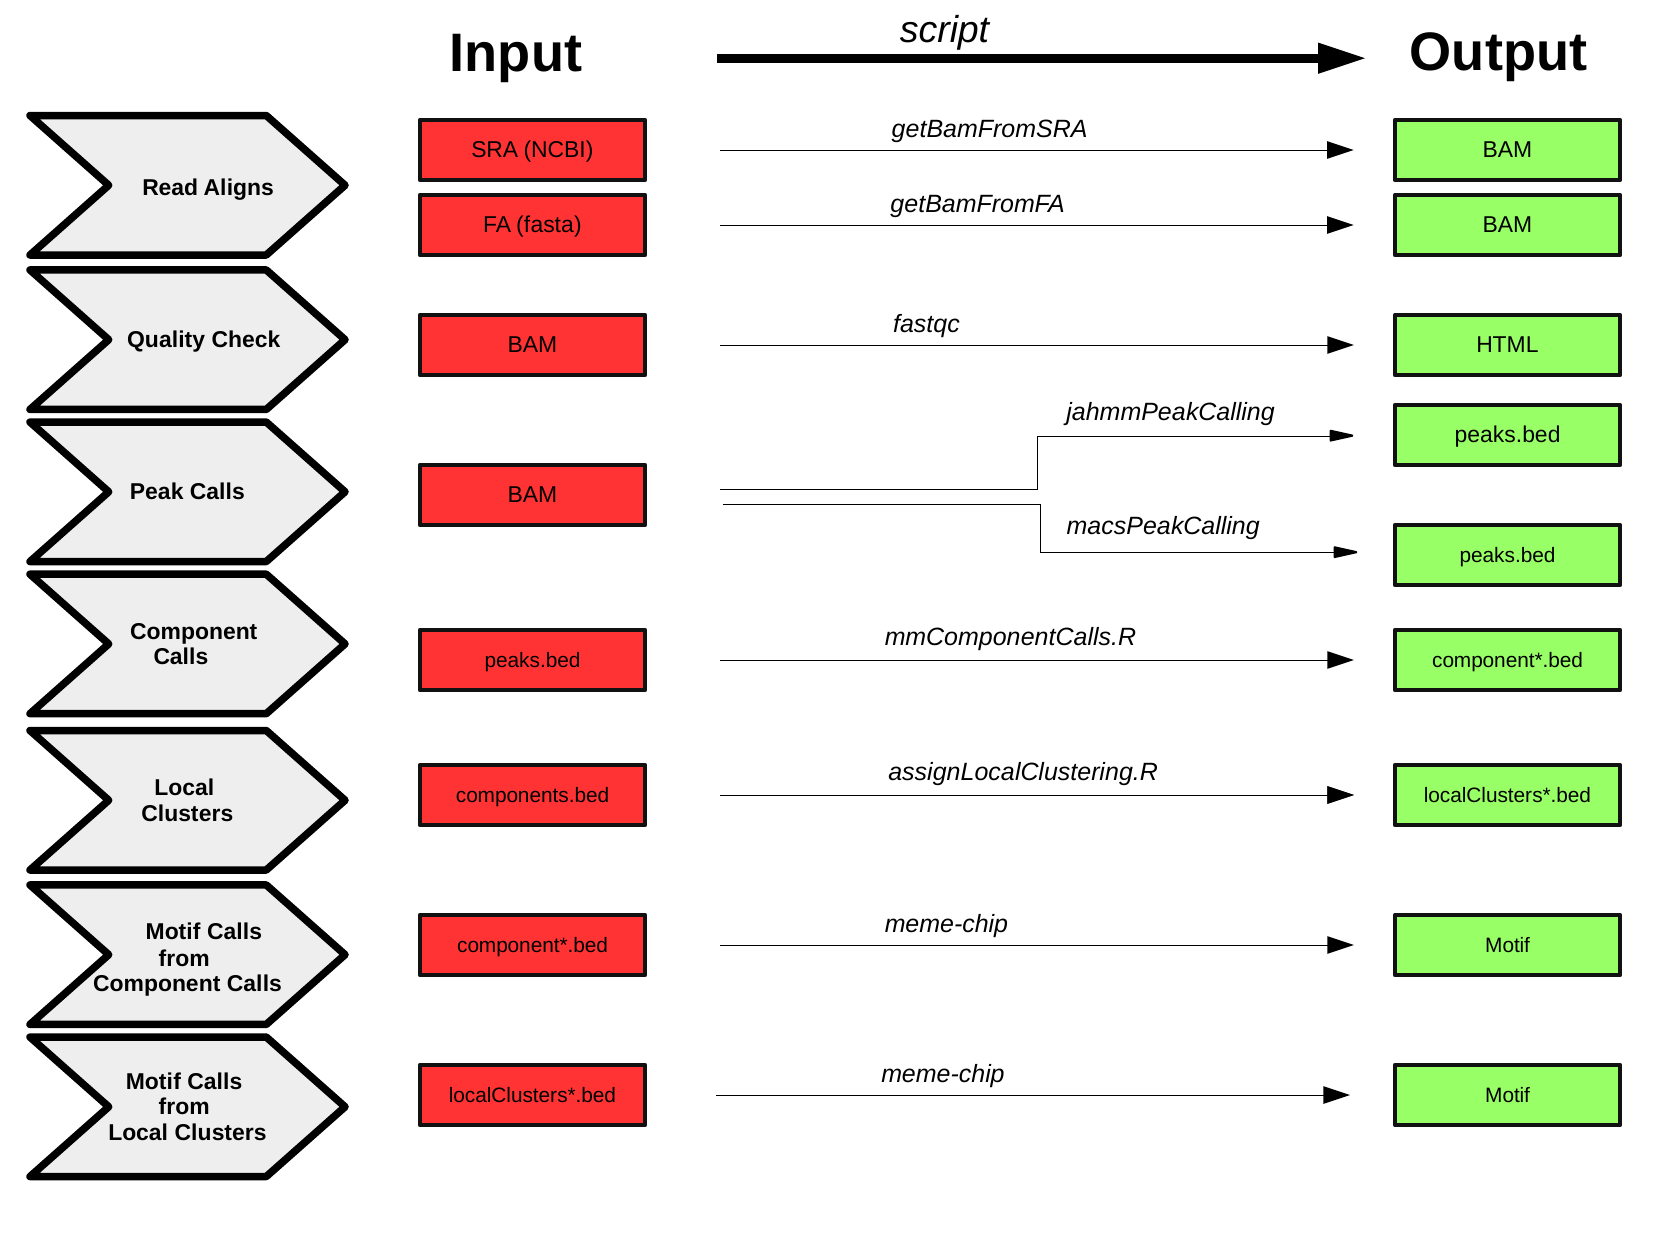

script
Output
Input
getBamFromSRA
 Read Aligns
SRA (NCBI)
BAM
getBamFromFA
FA (fasta)
BAM
 Quality Check
fastqc
BAM
HTML
jahmmPeakCalling
peaks.bed
Peak Calls
BAM
macsPeakCalling
peaks.bed
 Component
Calls
mmComponentCalls.R
peaks.bed
component*.bed
Local
Clusters
assignLocalClustering.R
components.bed
localClusters*.bed
 Motif Calls
from
Component Calls
meme-chip
component*.bed
Motif
Motif Calls
from
Local Clusters
meme-chip
localClusters*.bed
Motif